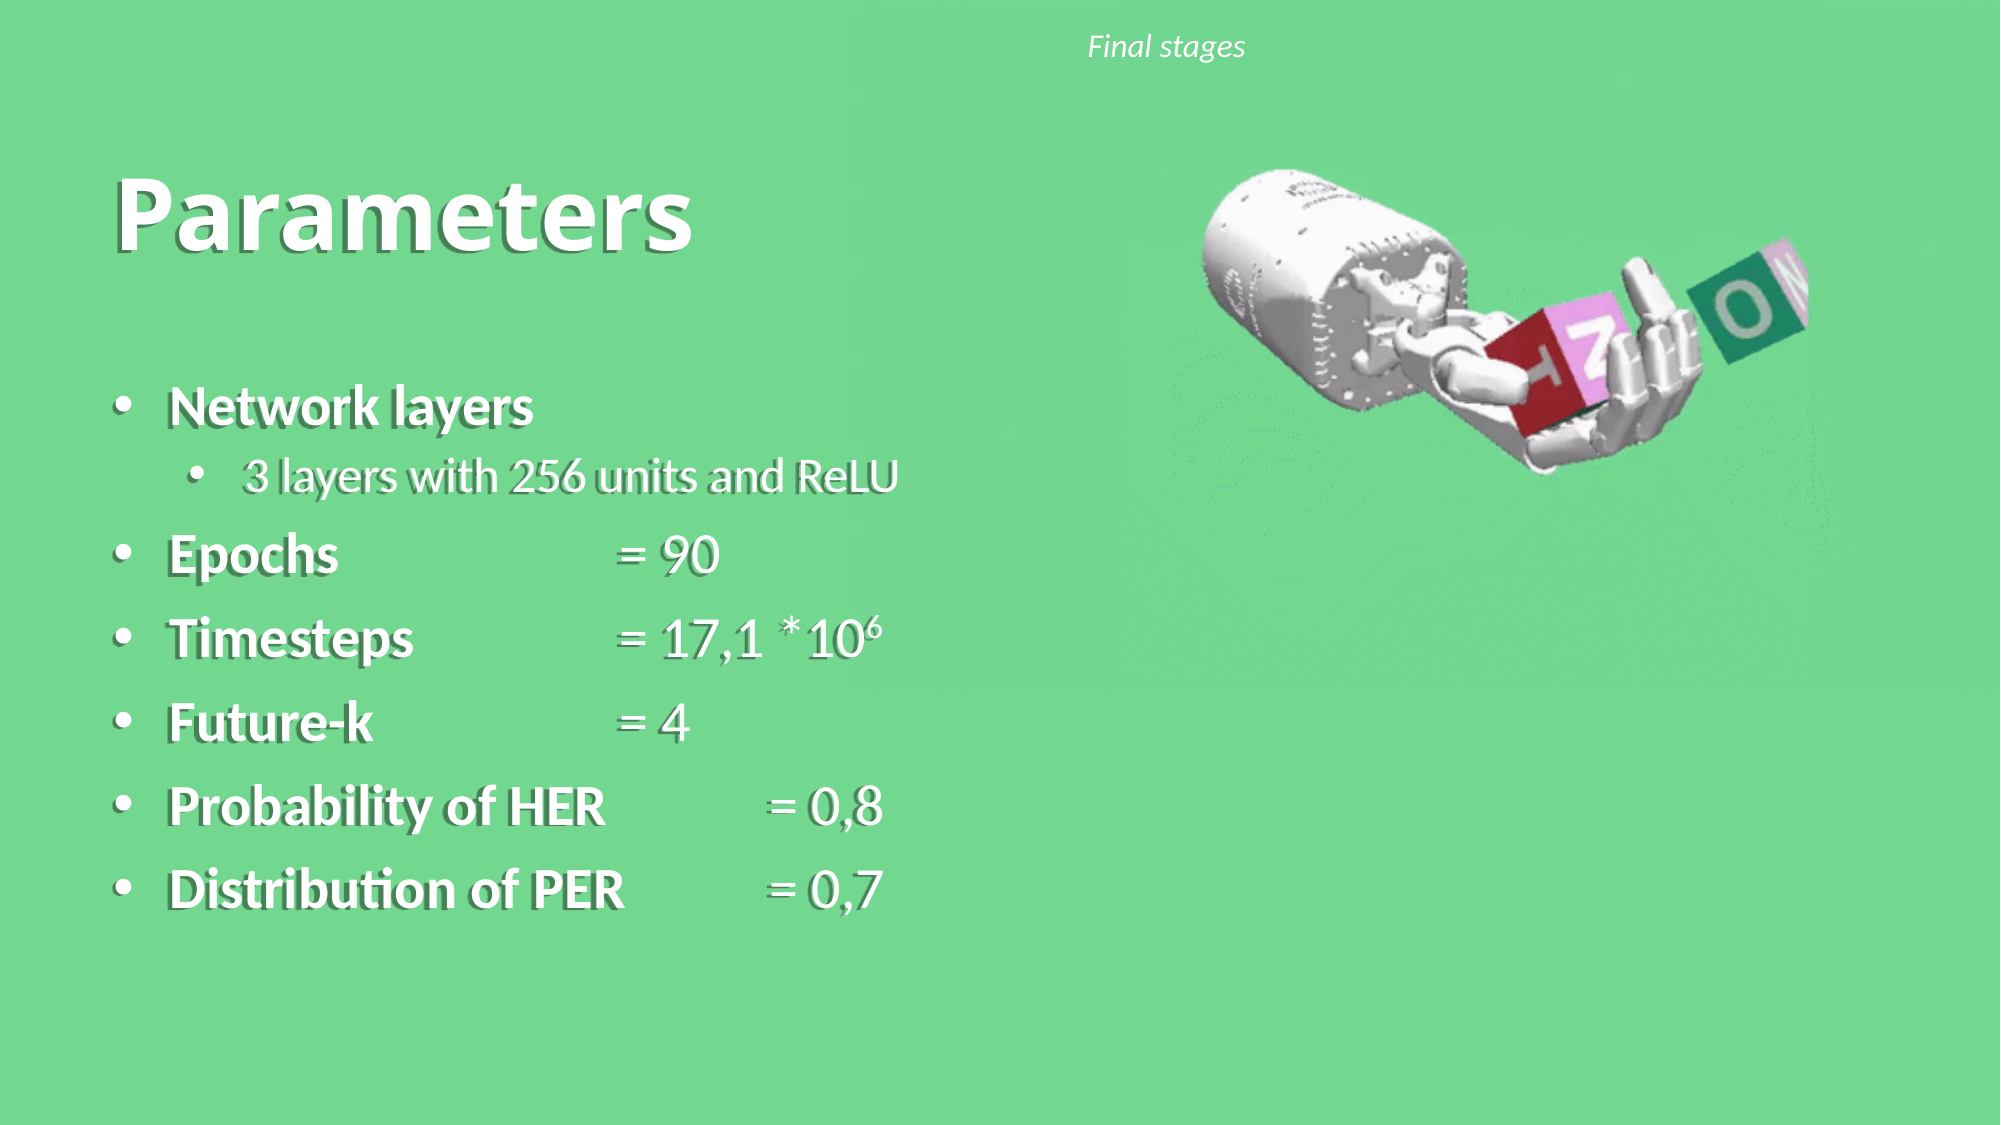

Final stages
Parameters
Network layers
3 layers with 256 units and ReLU
Epochs 				= 90
Timesteps			= 17,1 *106
Future-k 				= 4
Probability of HER 		= 0,8
Distribution of PER		= 0,7